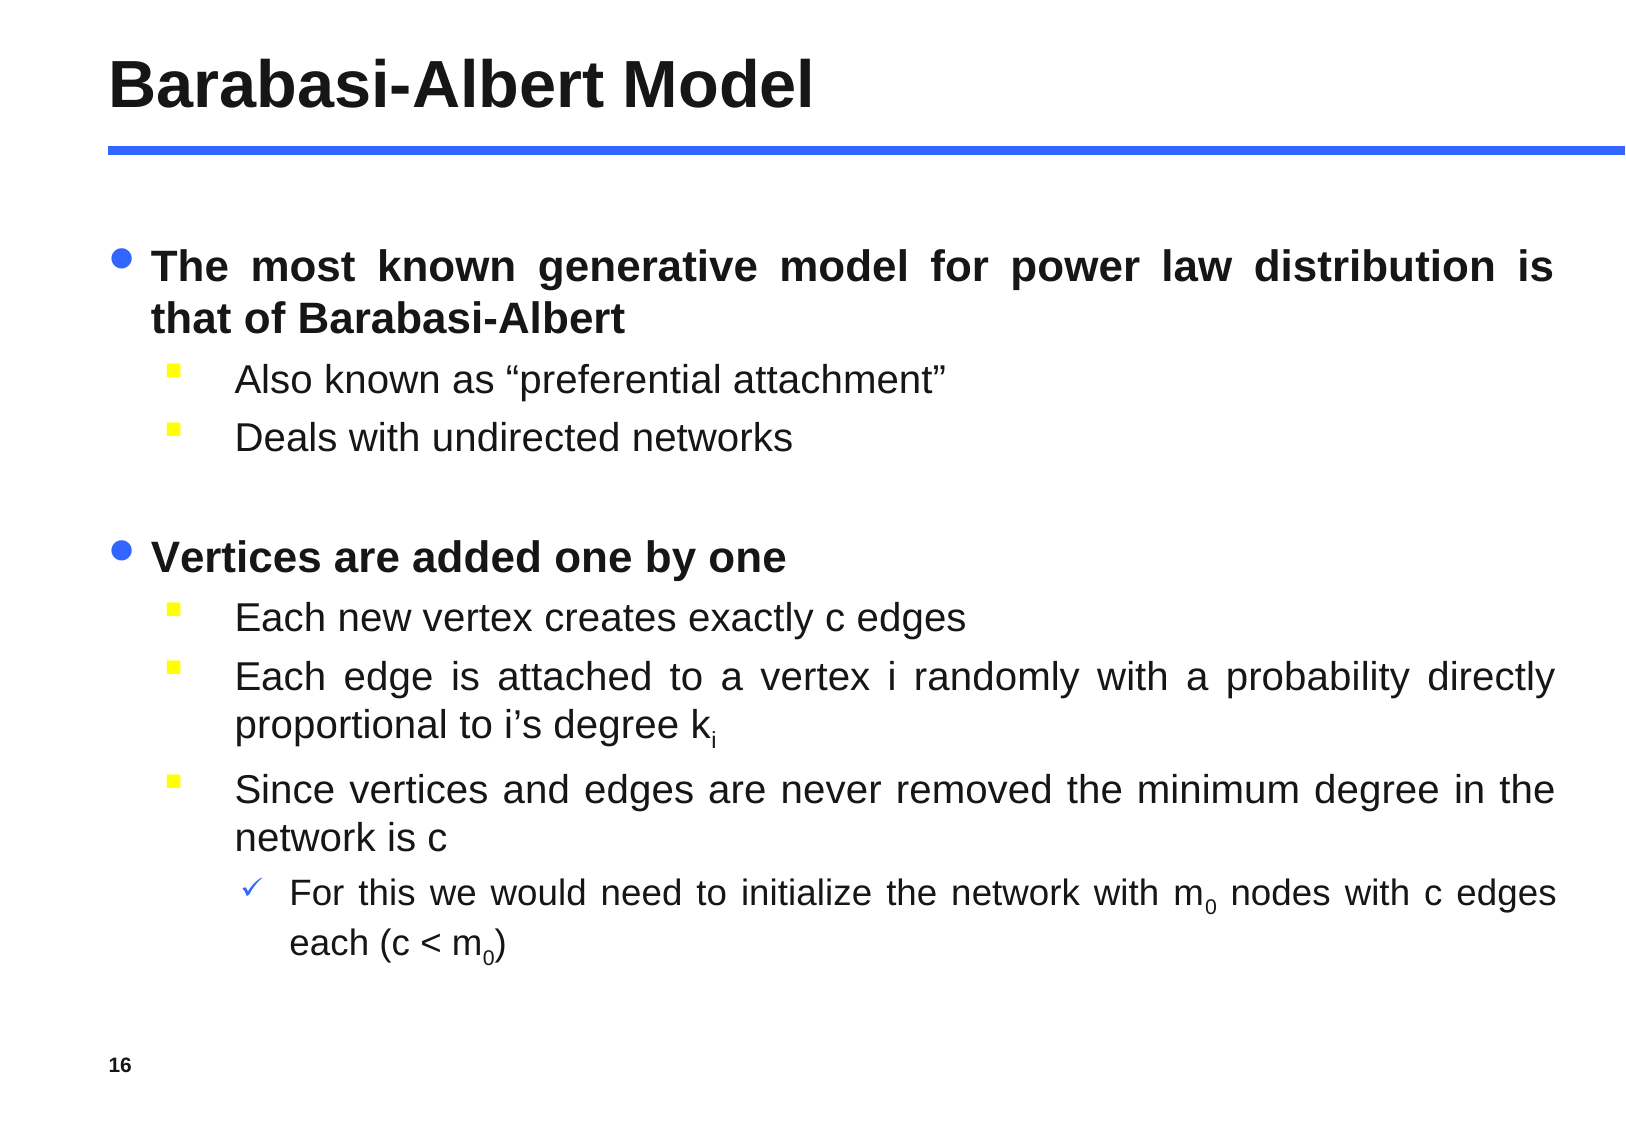

# Barabasi-Albert Model
The most known generative model for power law distribution is that of Barabasi-Albert
Also known as “preferential attachment”
Deals with undirected networks
Vertices are added one by one
Each new vertex creates exactly c edges
Each edge is attached to a vertex i randomly with a probability directly proportional to i’s degree ki
Since vertices and edges are never removed the minimum degree in the network is c
For this we would need to initialize the network with m0 nodes with c edges each (c < m0)